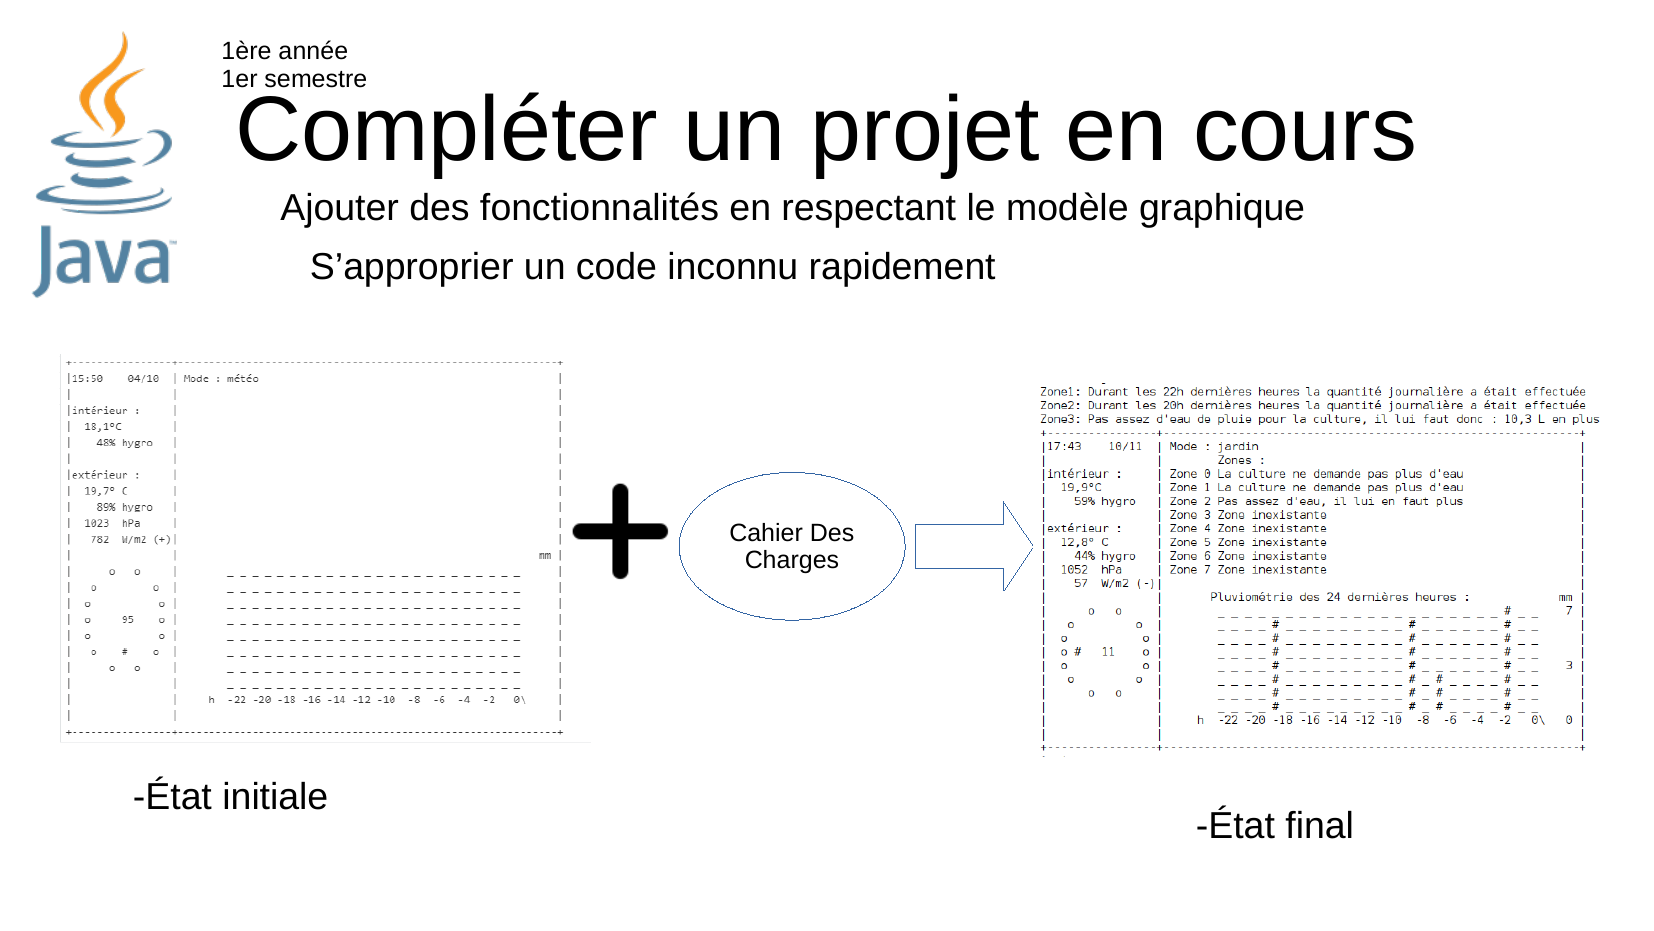

1ère année
1er semestre
# Compléter un projet en cours
Ajouter des fonctionnalités en respectant le modèle graphique
S’approprier un code inconnu rapidement
Cahier Des
Charges
-État initiale
-État final